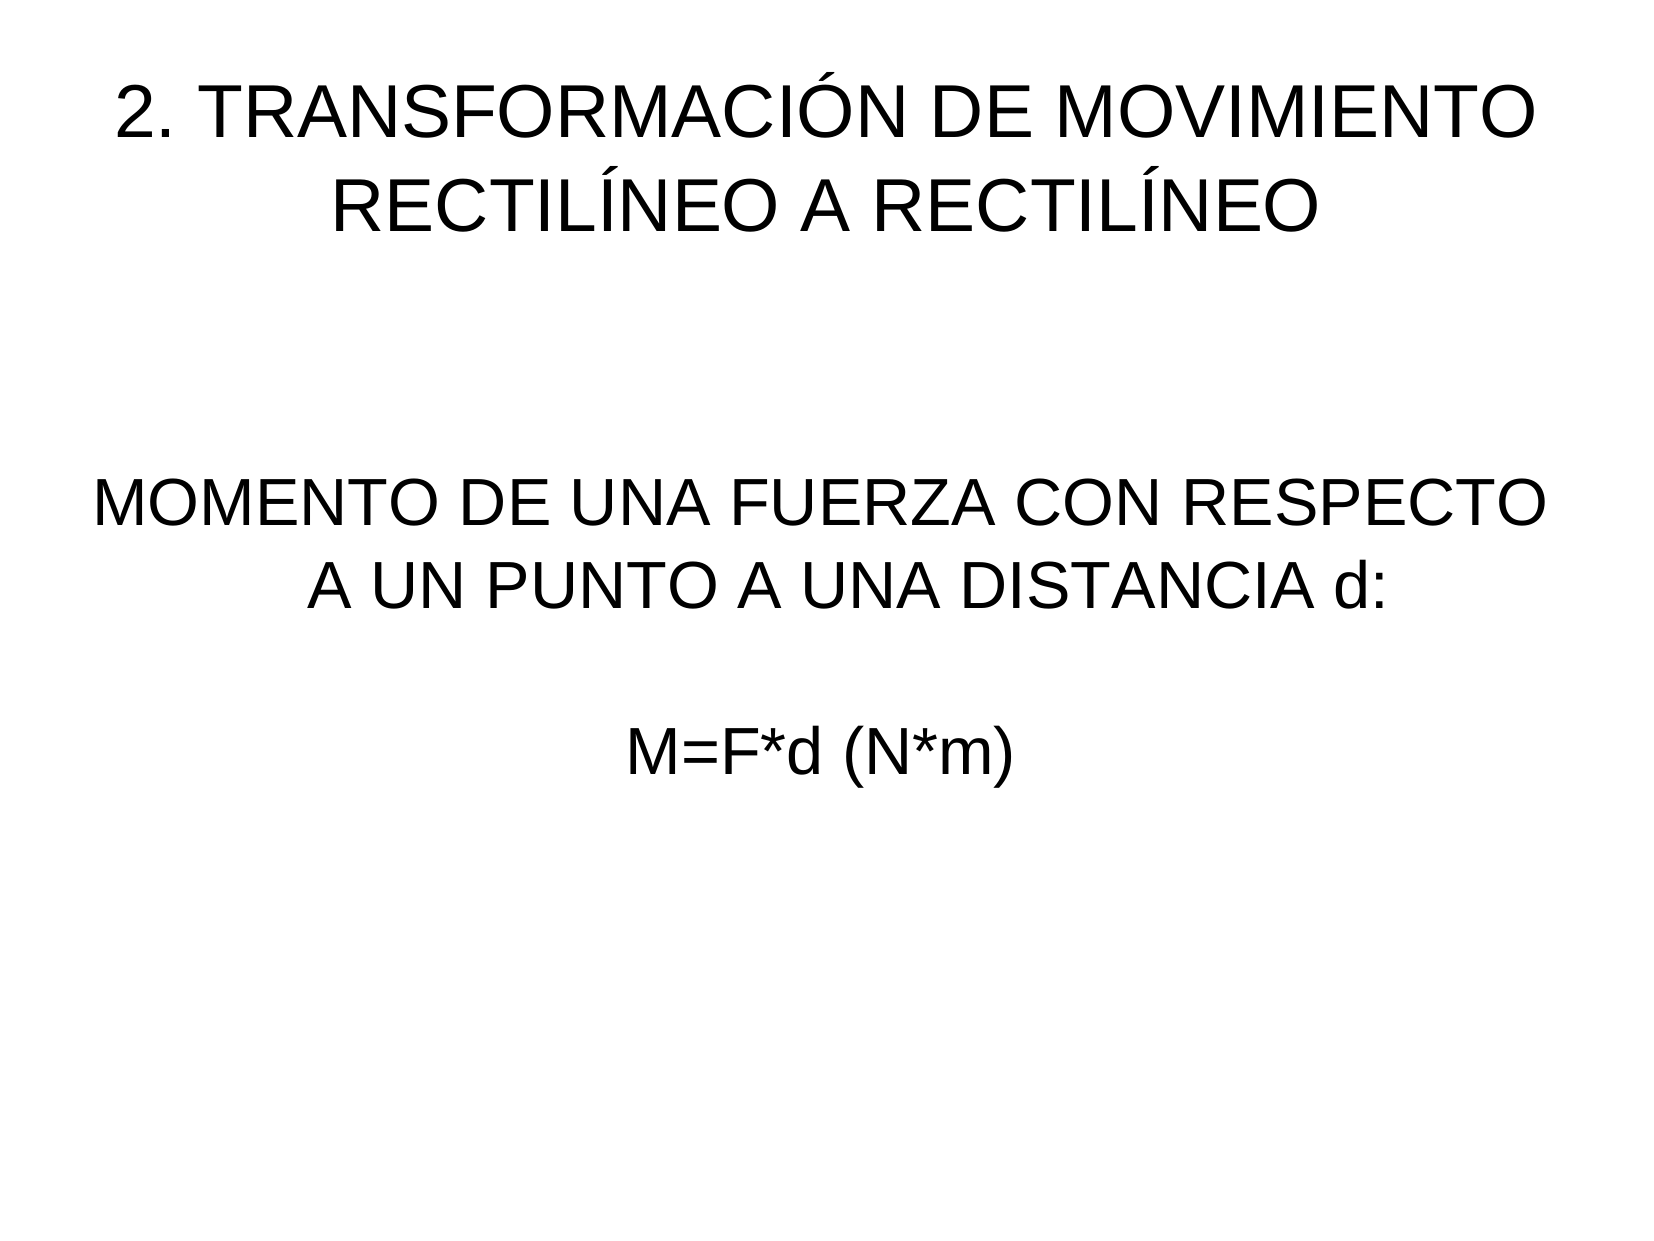

# 2. TRANSFORMACIÓN DE MOVIMIENTO RECTILÍNEO A RECTILÍNEO
MOMENTO DE UNA FUERZA CON RESPECTO A UN PUNTO A UNA DISTANCIA d:
M=F*d (N*m)